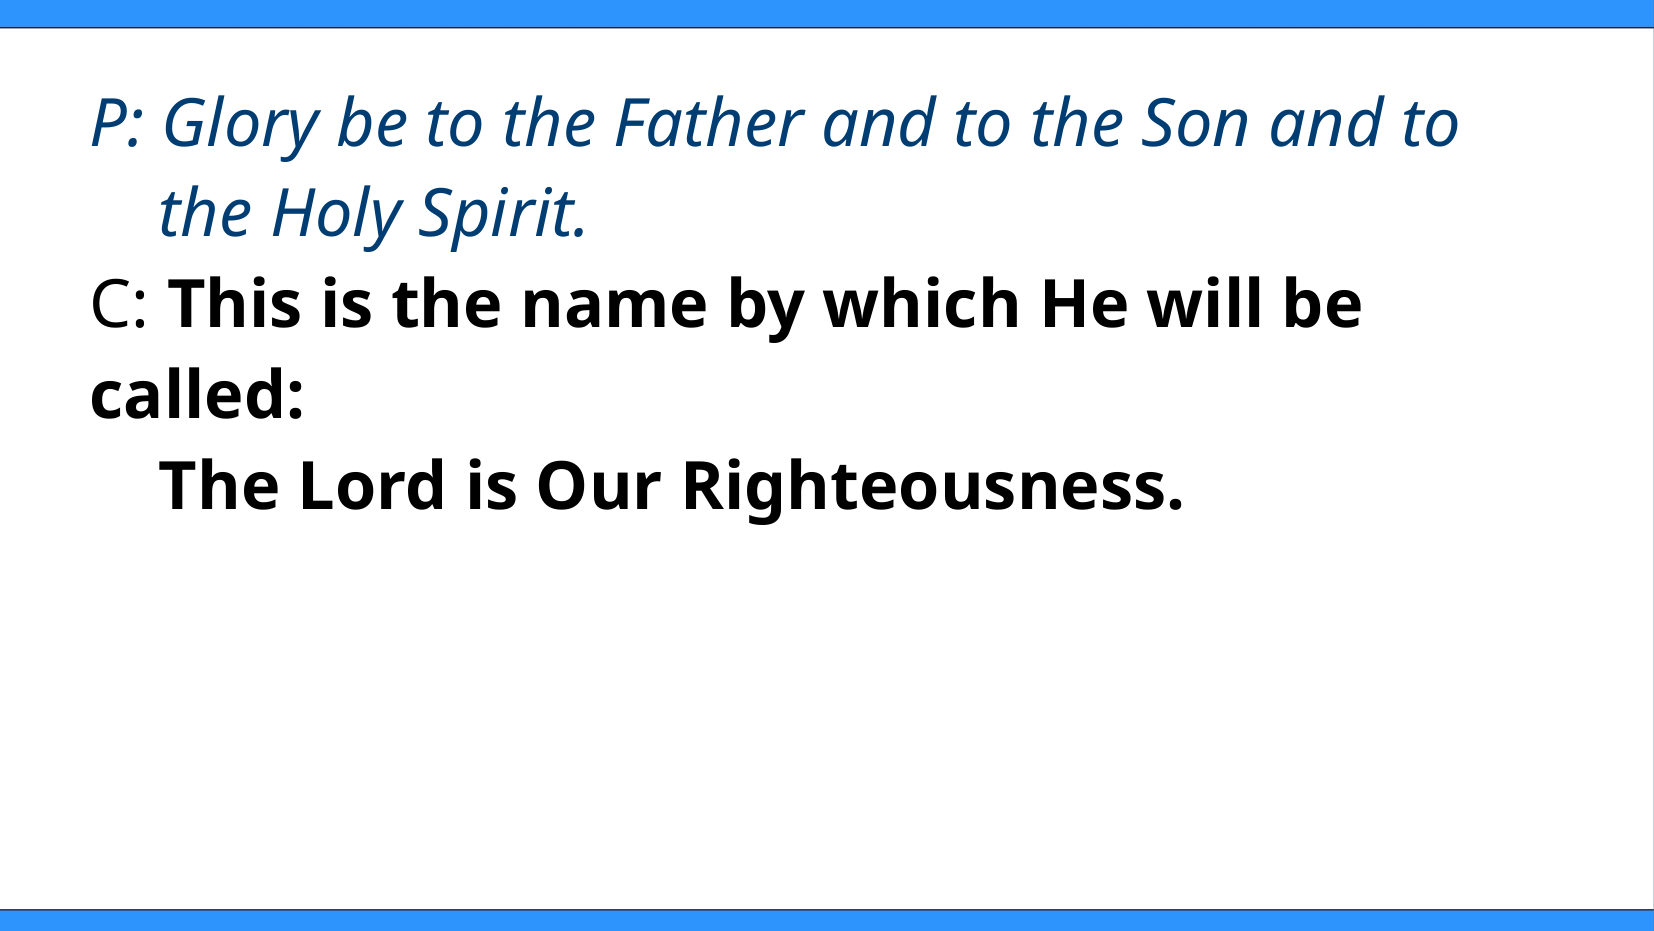

P: Glory be to the Father and to the Son and to
 the Holy Spirit.
C: This is the name by which He will be called:
 The Lord is Our Righteousness.